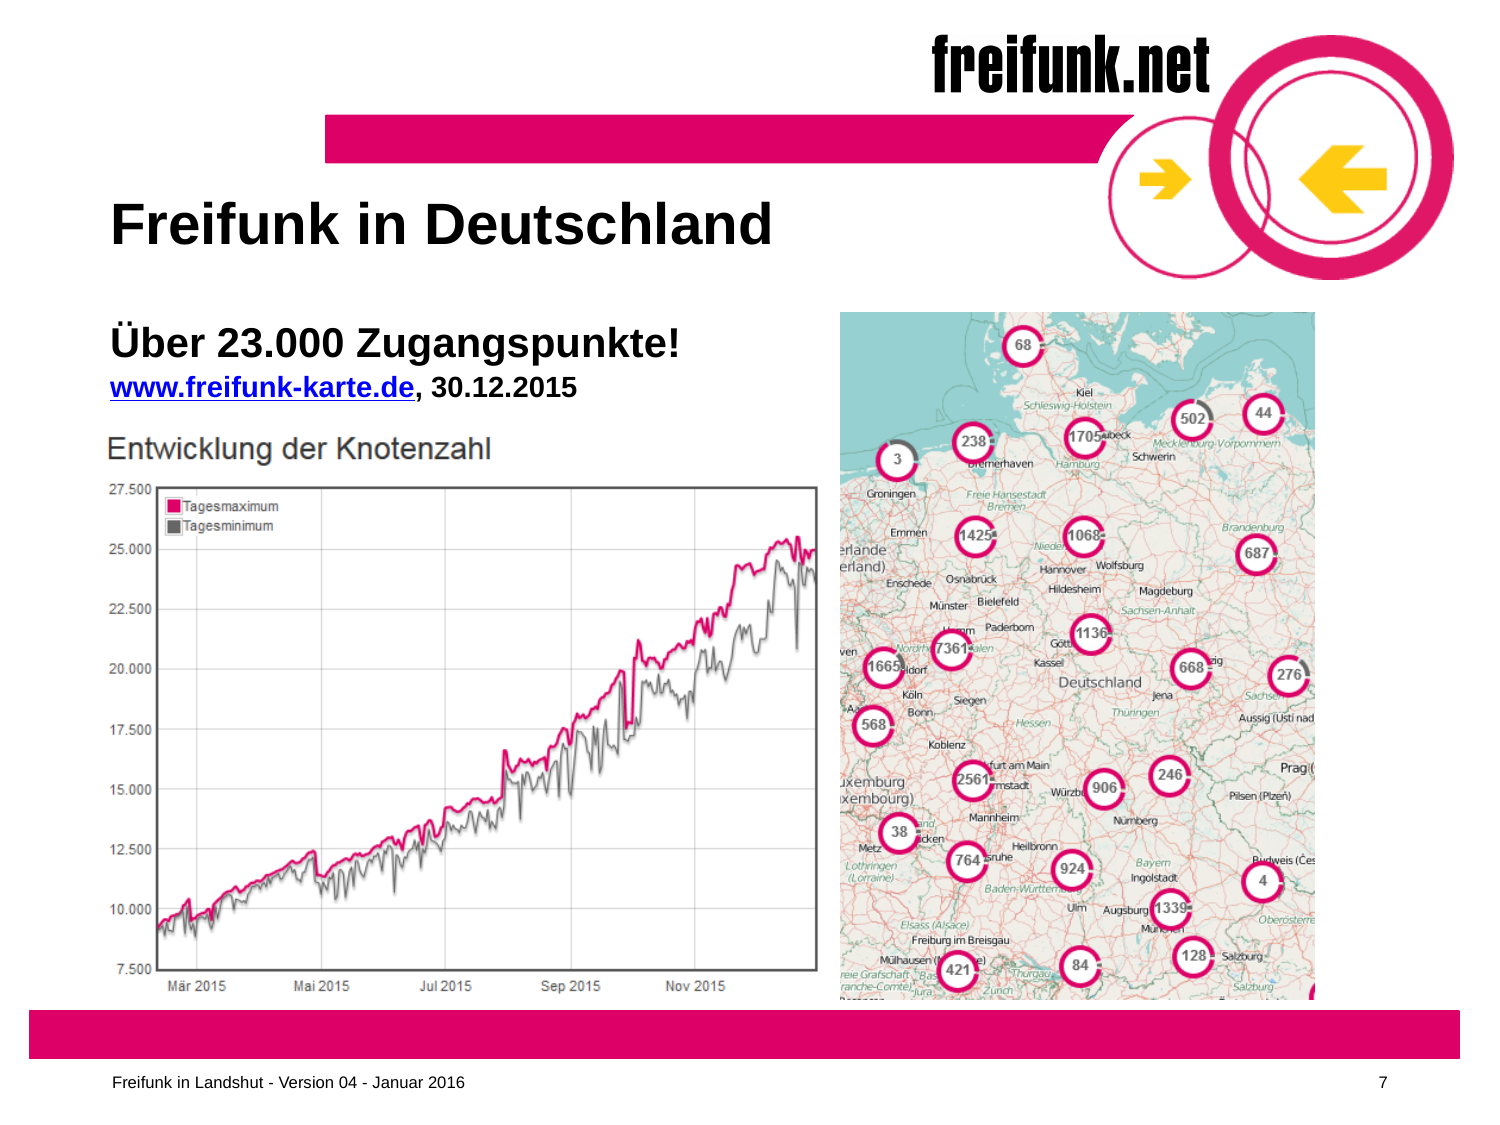

Freifunk in Deutschland
# Über 23.000 Zugangspunkte!
www.freifunk-karte.de, 30.12.2015
Freifunk in Landshut - Version 04 - Januar 2016